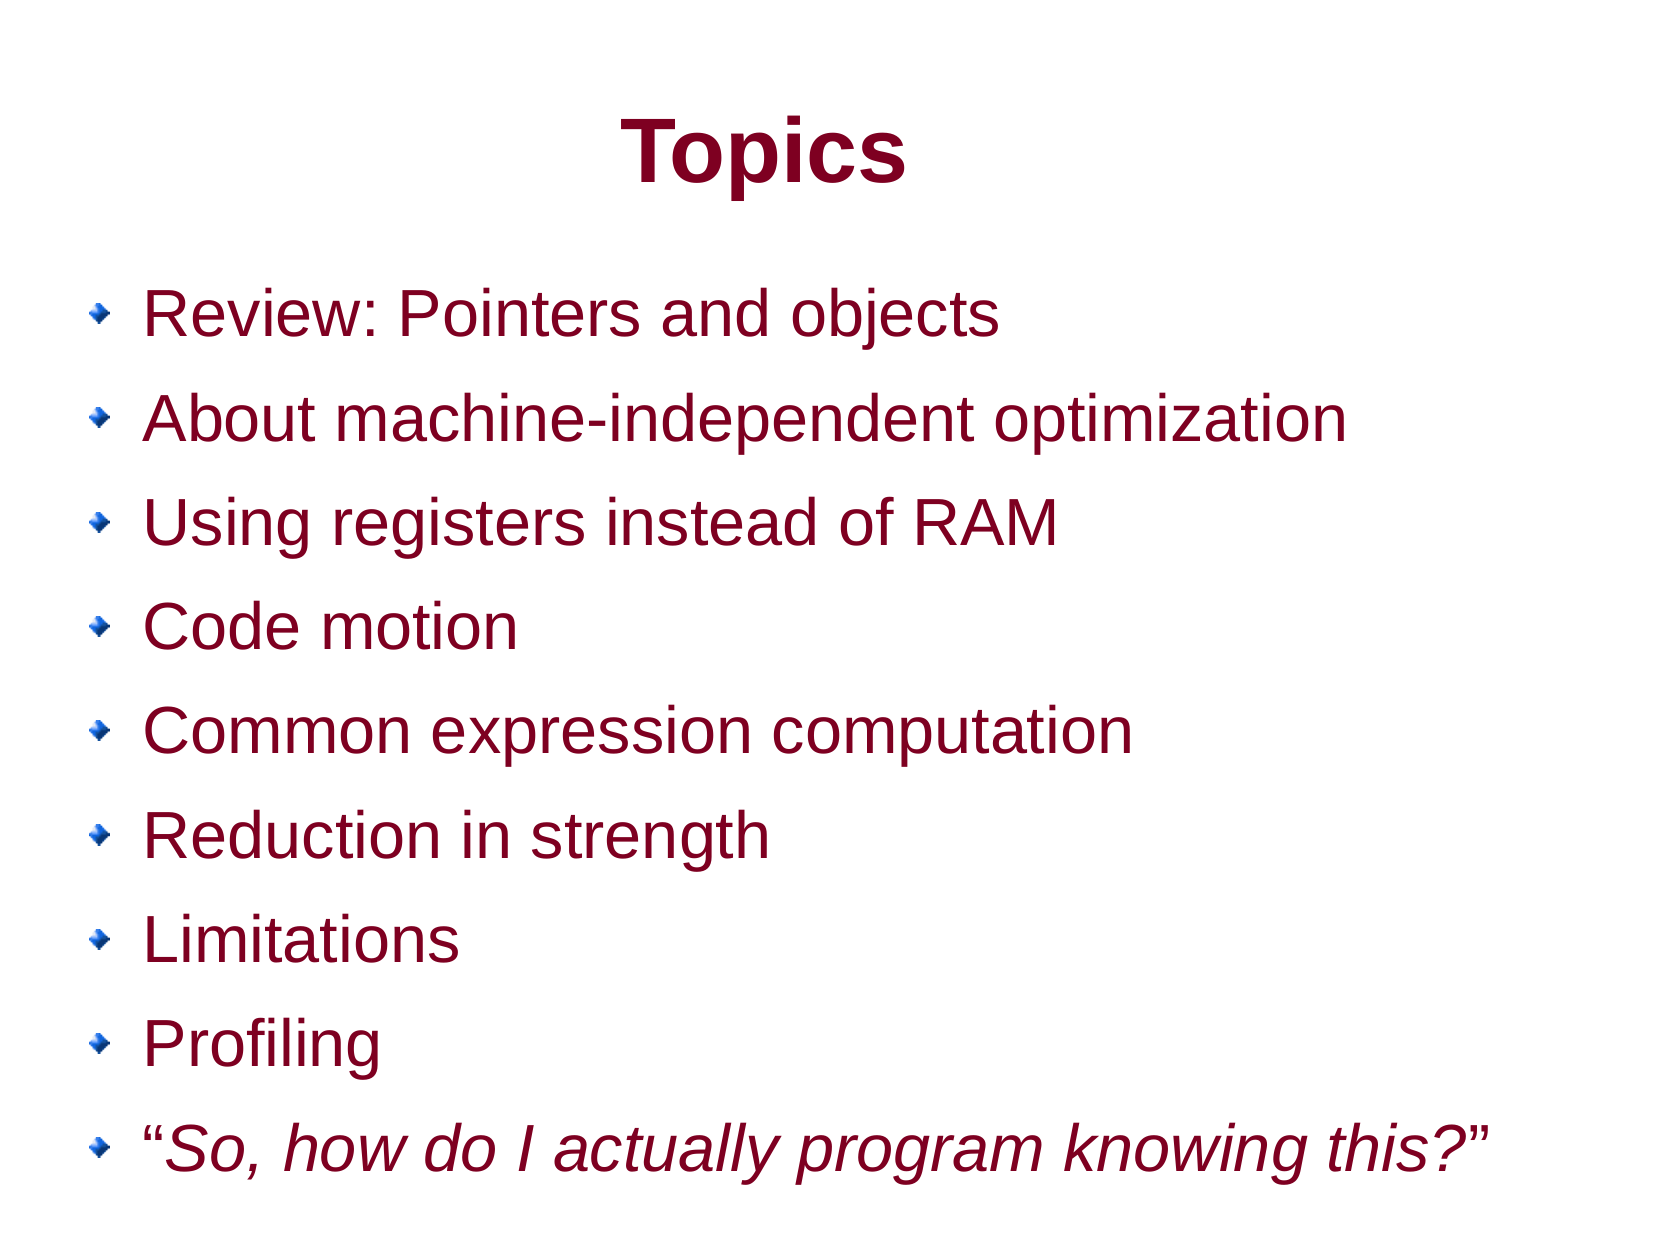

# Topics
Review: Pointers and objects
About machine-independent optimization
Using registers instead of RAM
Code motion
Common expression computation
Reduction in strength
Limitations
Profiling
“So, how do I actually program knowing this?”